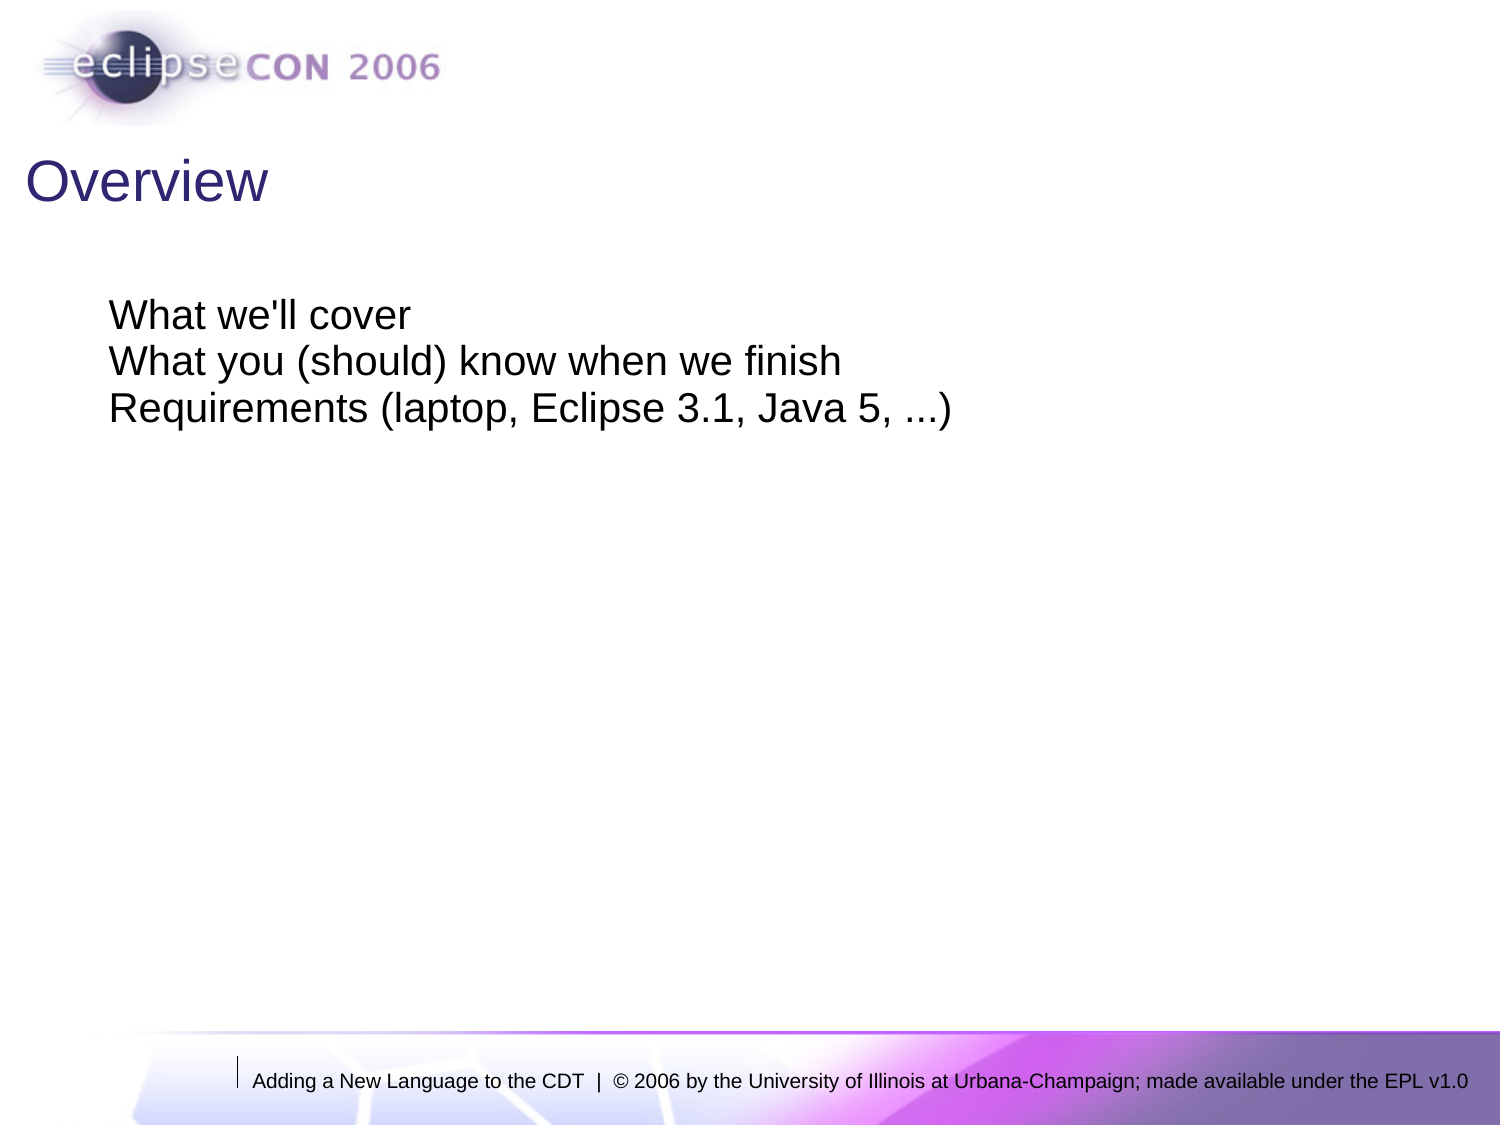

# Overview
What we'll cover
What you (should) know when we finish
Requirements (laptop, Eclipse 3.1, Java 5, ...)